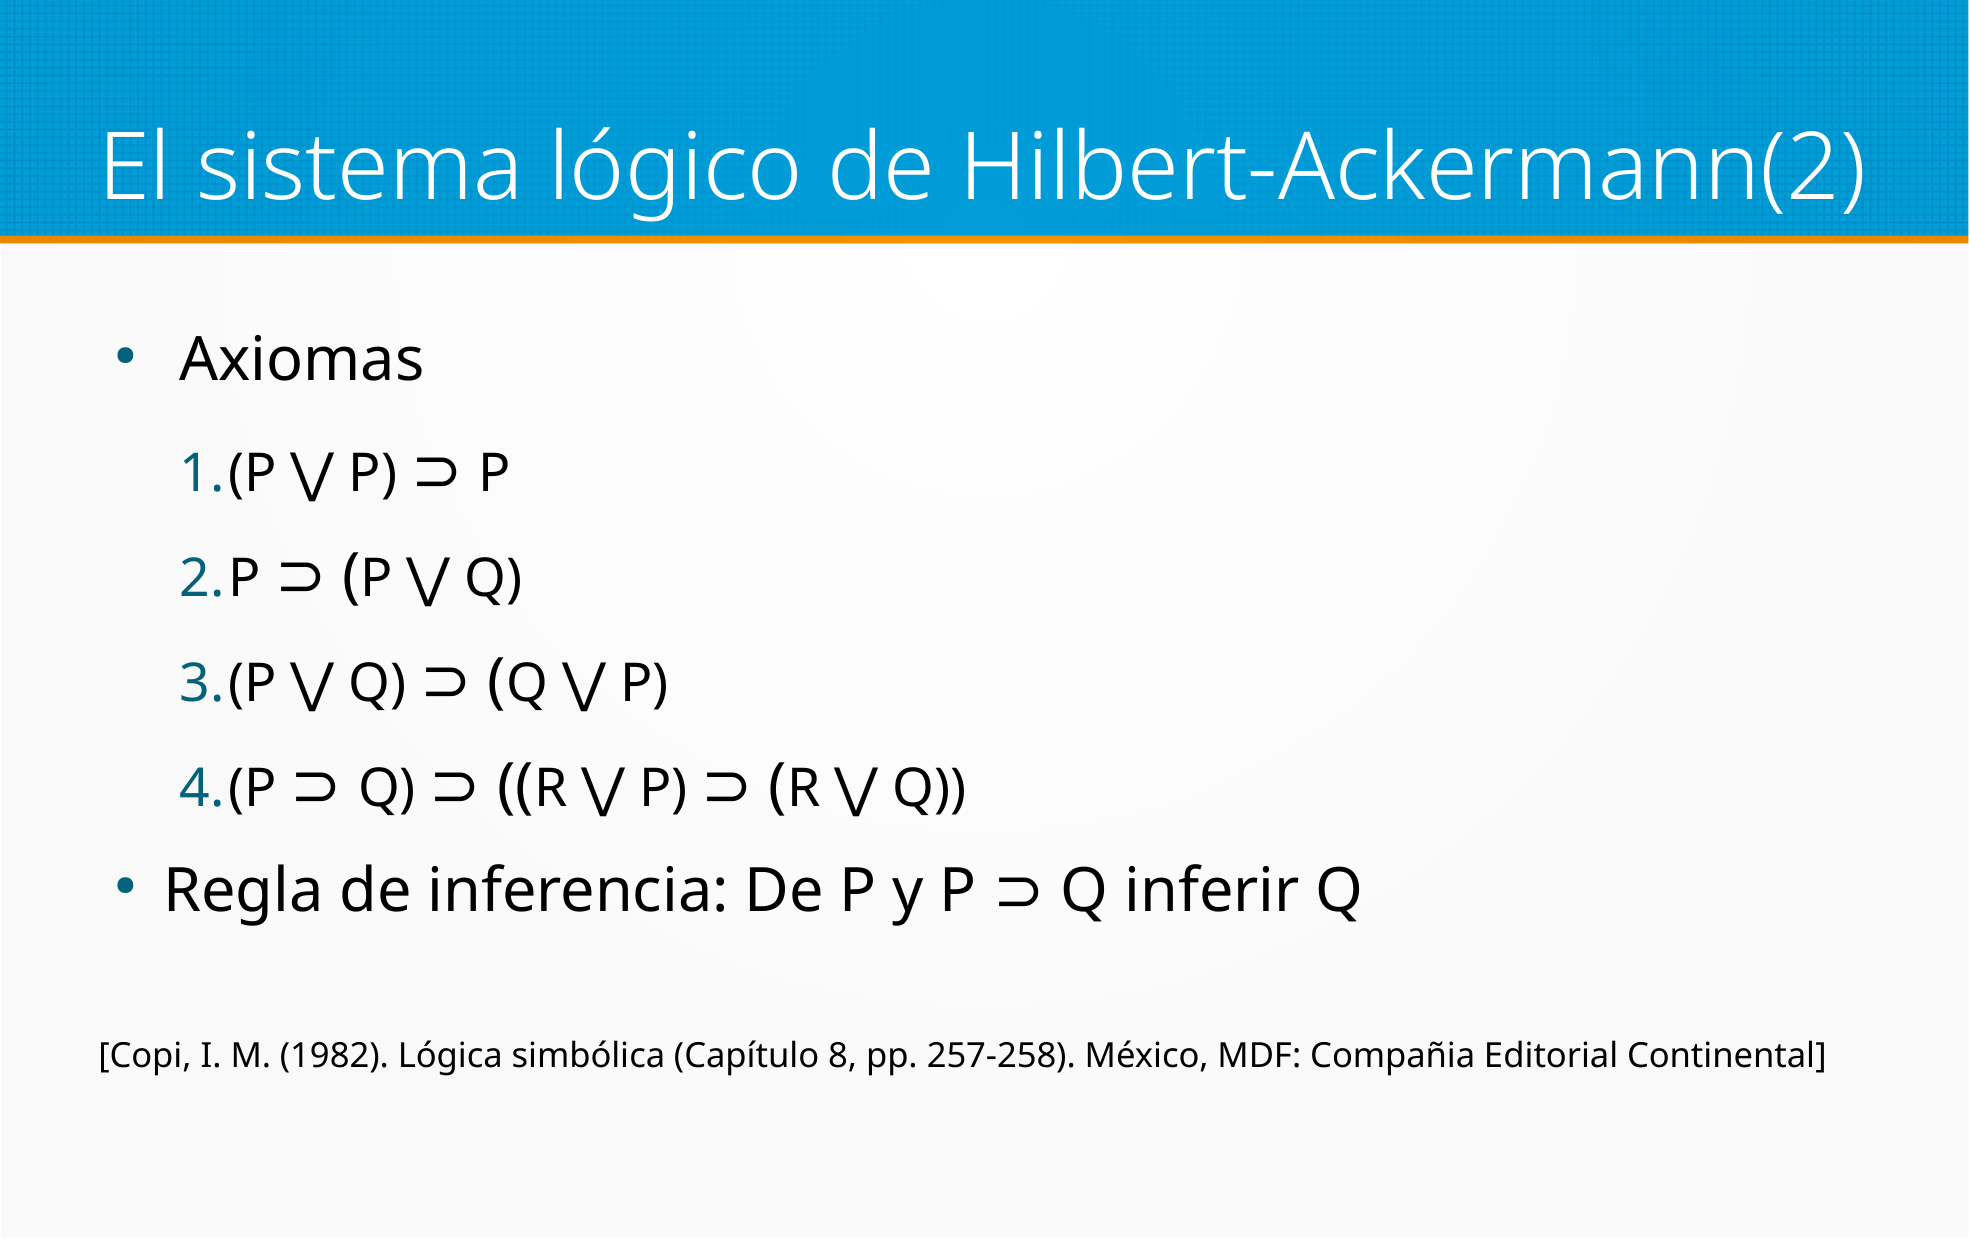

# El sistema lógico de Hilbert-Ackermann(2)
 Axiomas
(P ⋁ P) ⊃ P
P ⊃ (P ⋁ Q)
(P ⋁ Q) ⊃ (Q ⋁ P)
(P ⊃ Q) ⊃ ((R ⋁ P) ⊃ (R ⋁ Q))
Regla de inferencia: De P y P ⊃ Q inferir Q
[Copi, I. M. (1982). Lógica simbólica (Capítulo 8, pp. 257-258). México, MDF: Compañia Editorial Continental]